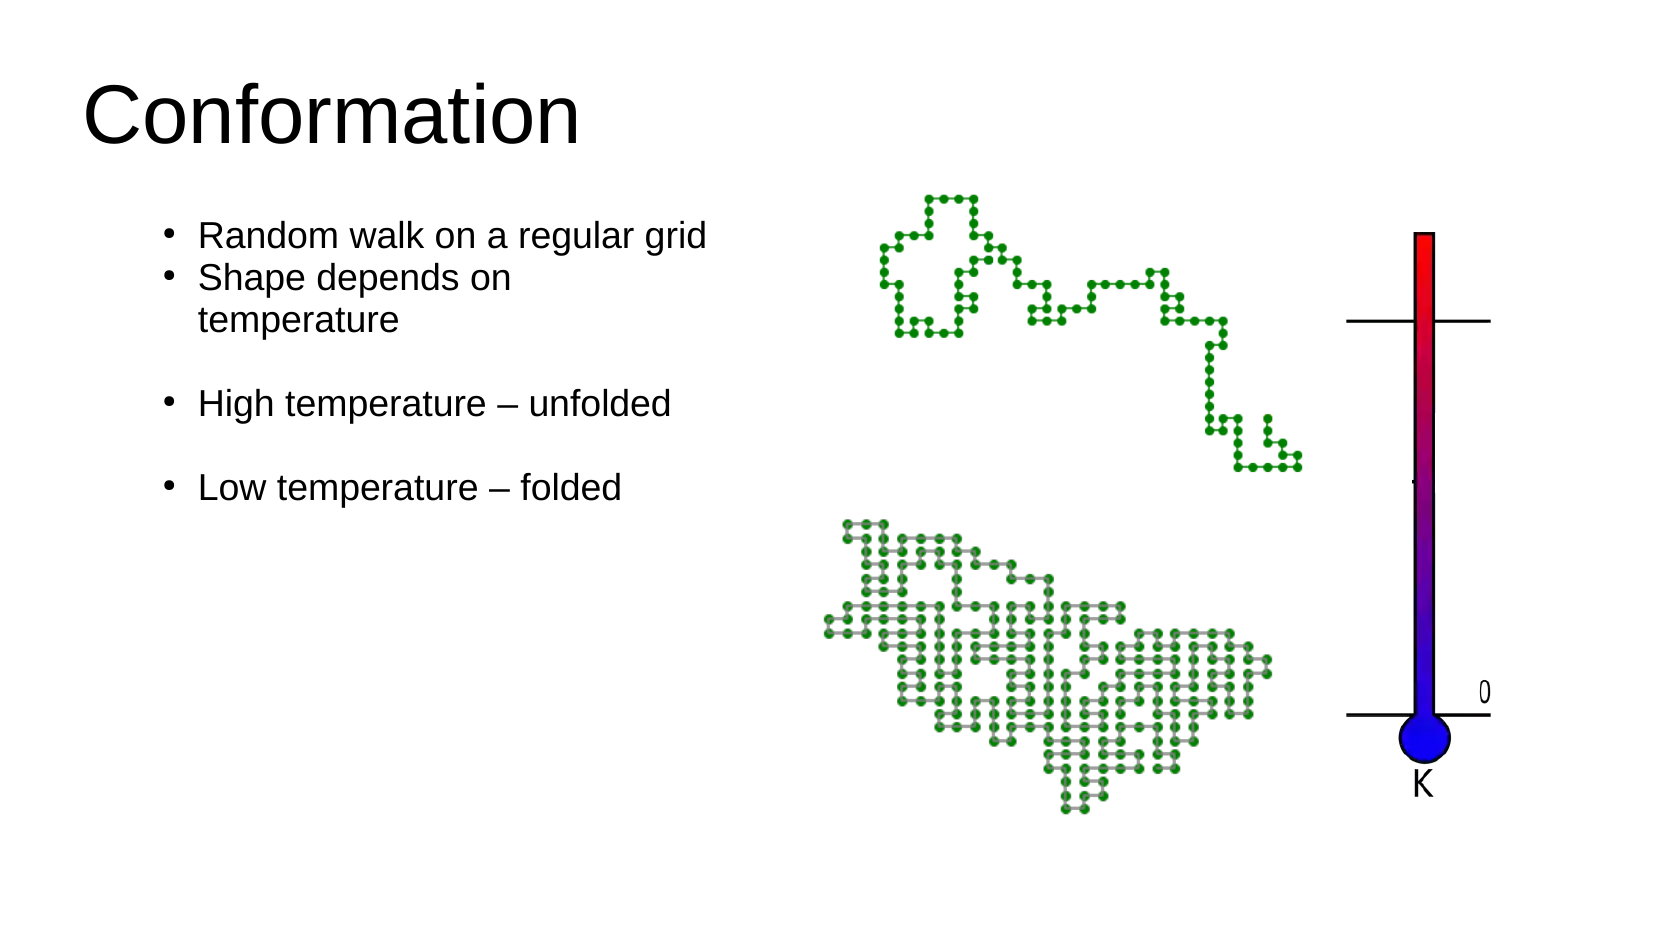

# Conformation
Random walk on a regular grid
Shape depends on temperature
High temperature – unfolded
Low temperature – folded